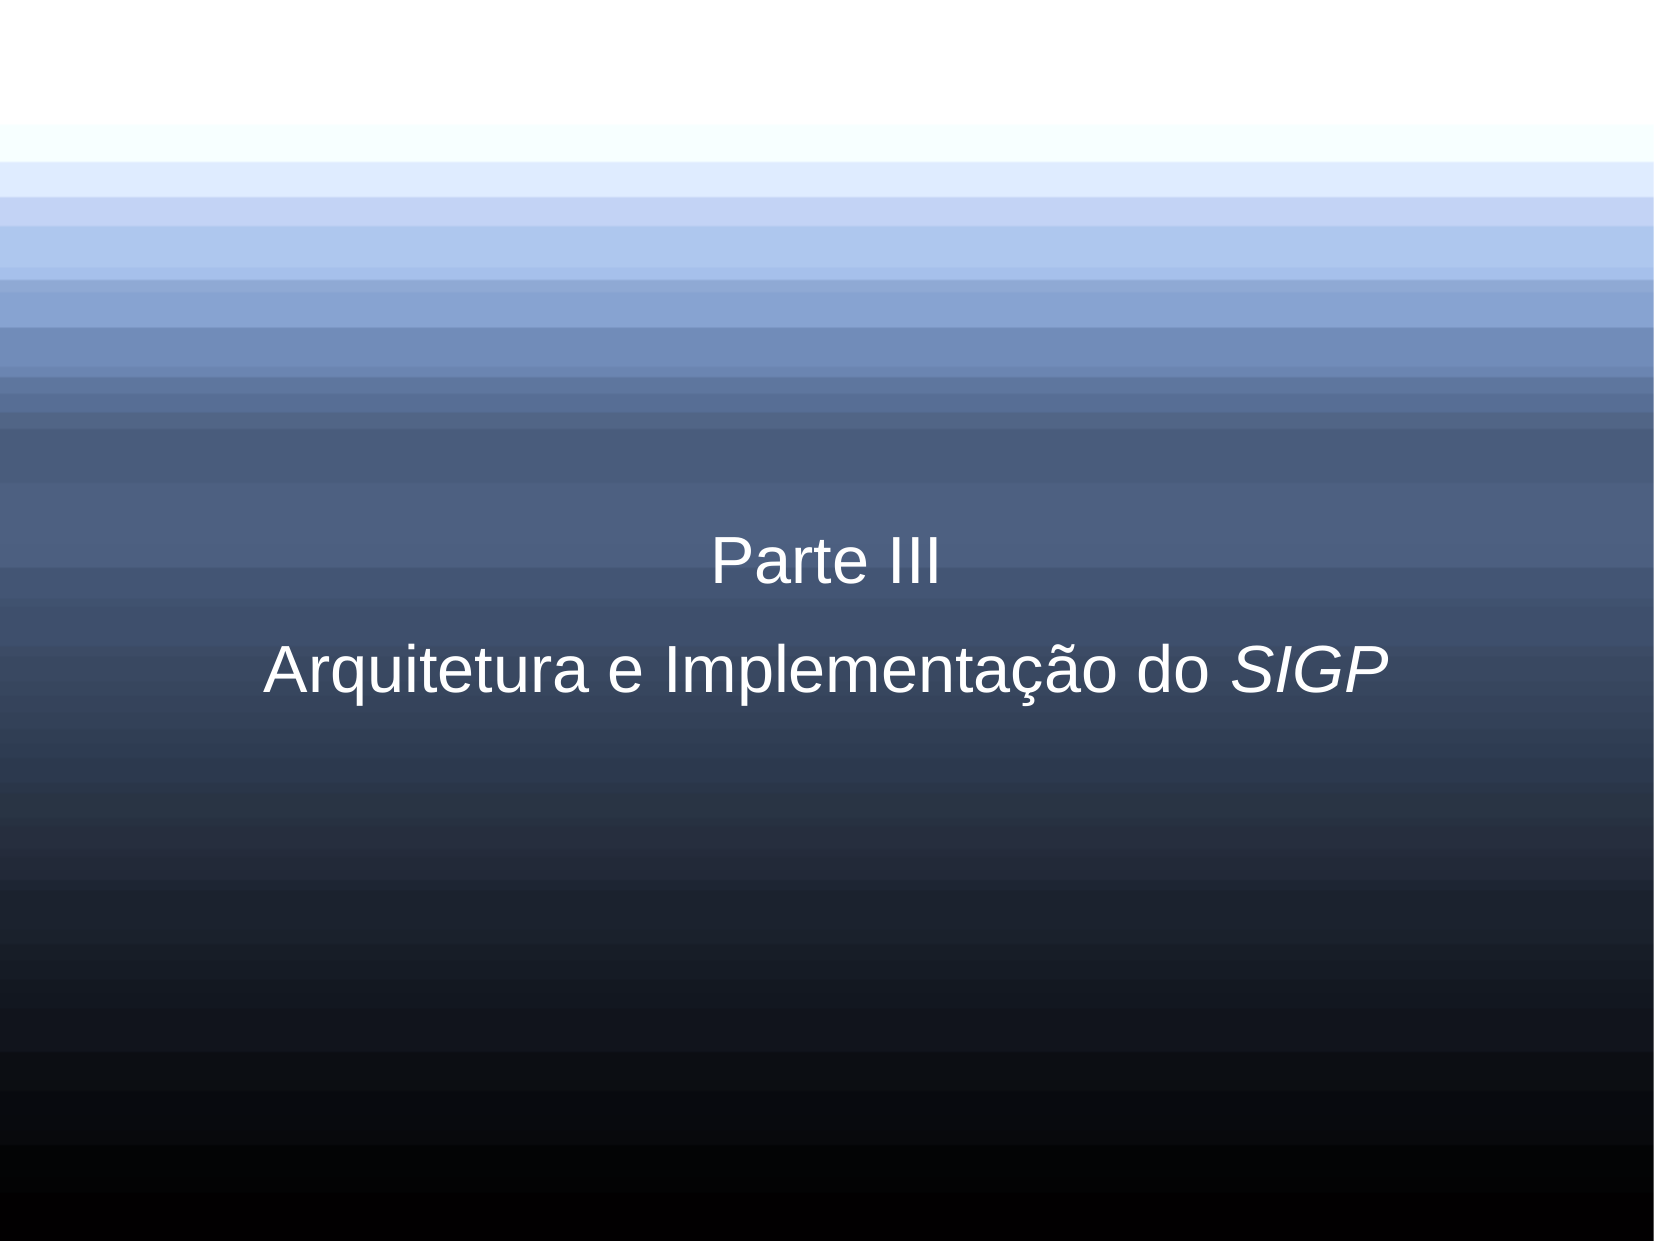

# Parte III
Arquitetura e Implementação do SIGP